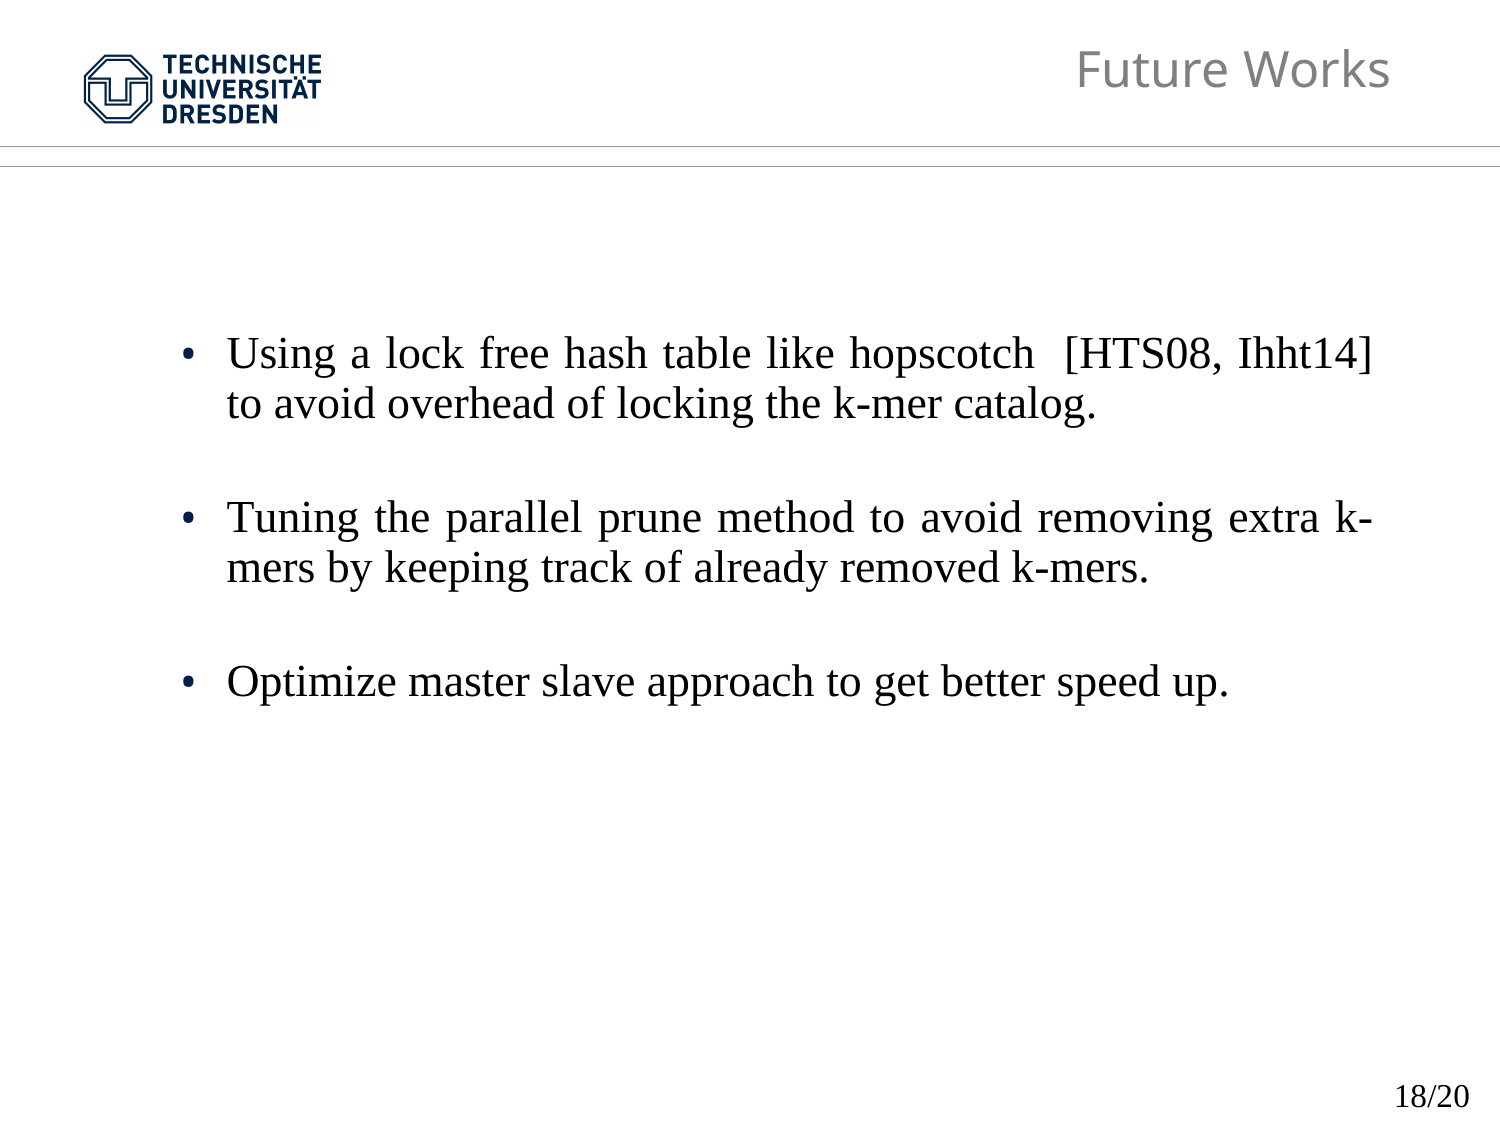

# Future Works
Using a lock free hash table like hopscotch [HTS08, Ihht14] to avoid overhead of locking the k-mer catalog.
Tuning the parallel prune method to avoid removing extra k-mers by keeping track of already removed k-mers.
Optimize master slave approach to get better speed up.
18